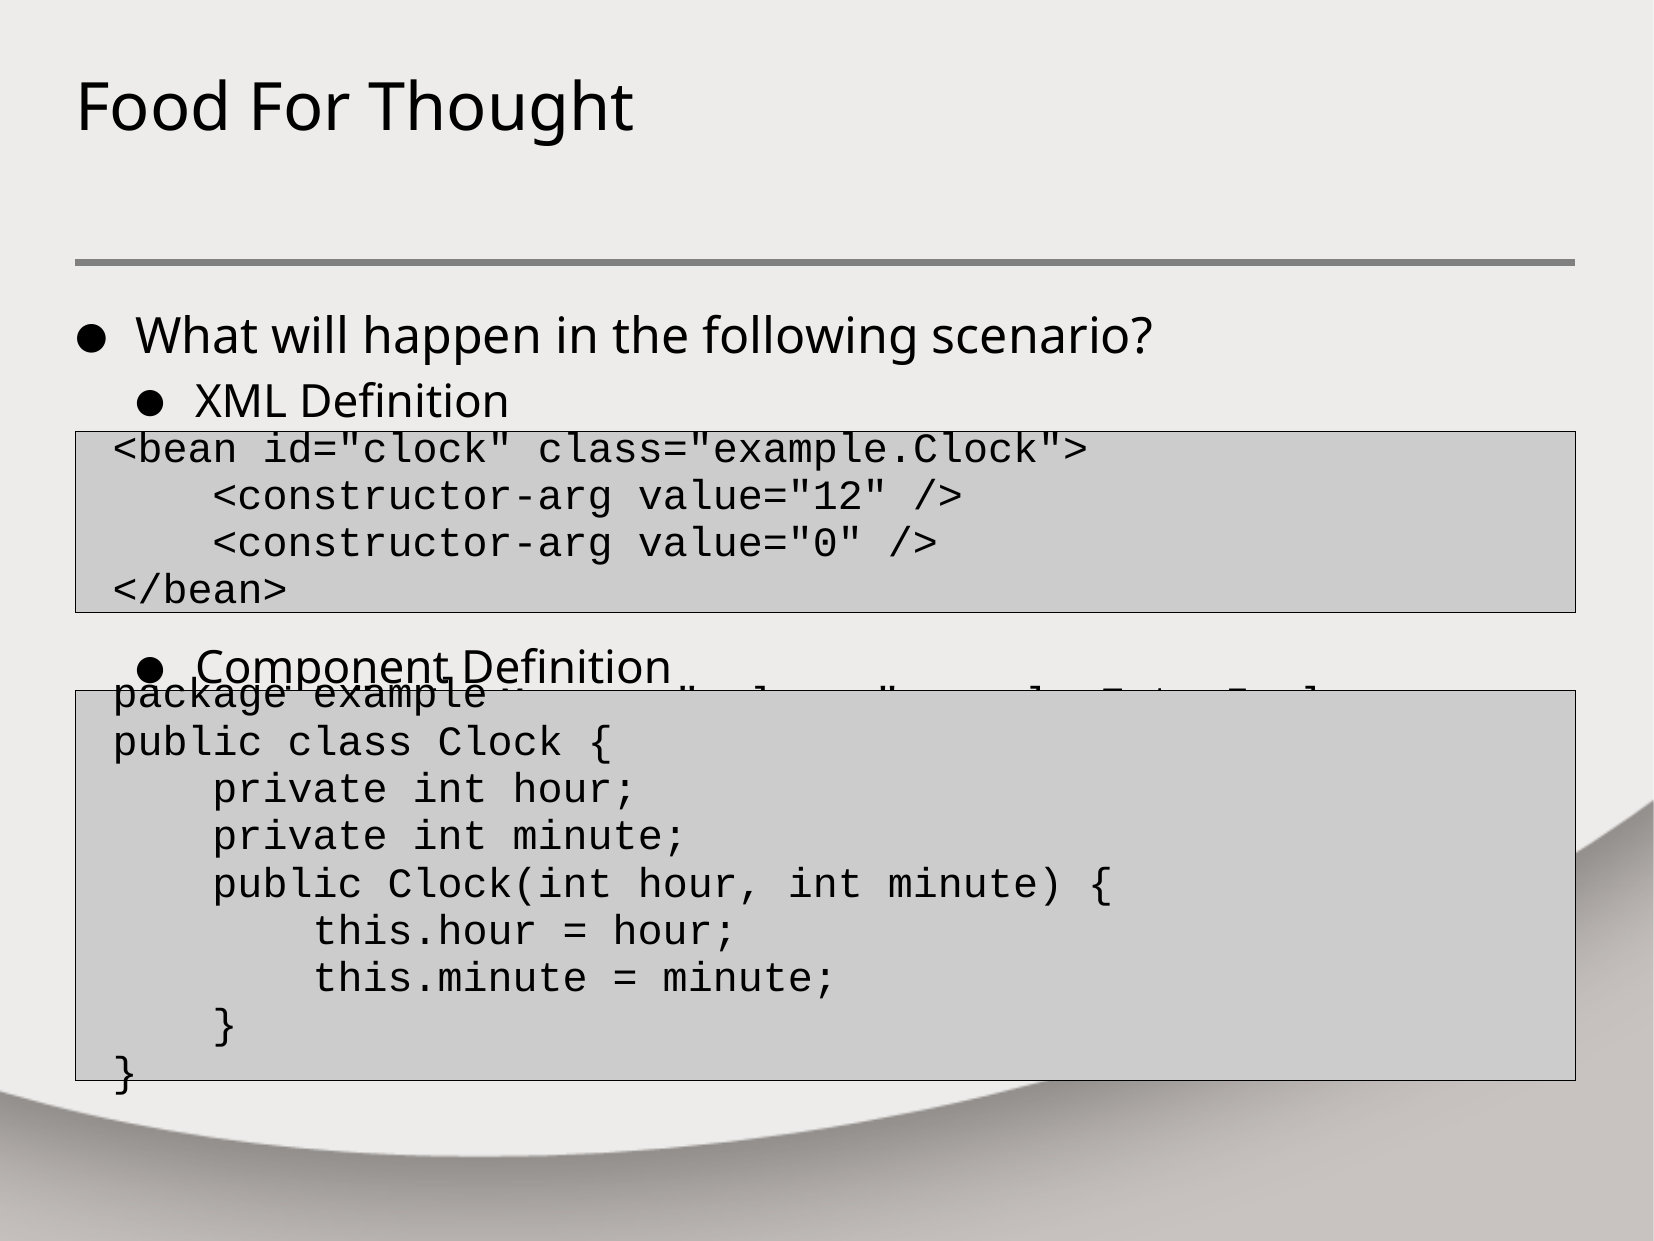

# Food For Thought
What will happen in the following scenario?
XML Definition
Component Definition
<bean id="clock" class="example.Clock">
 <constructor-arg value="12" />
 <constructor-arg value="0" />
</bean>
<bean id="entryMessage" class="example.EntryImpl>
 <constructor-arg value="Hello"/>
</bean>
<bean id="exitMessage" class="example.ExitImpl">
 <property name="message" value="GoodBye"/>
</bean>
package example
public class Clock {
 private int hour;
 private int minute;
 public Clock(int hour, int minute) {
 this.hour = hour;
 this.minute = minute;
 }
}